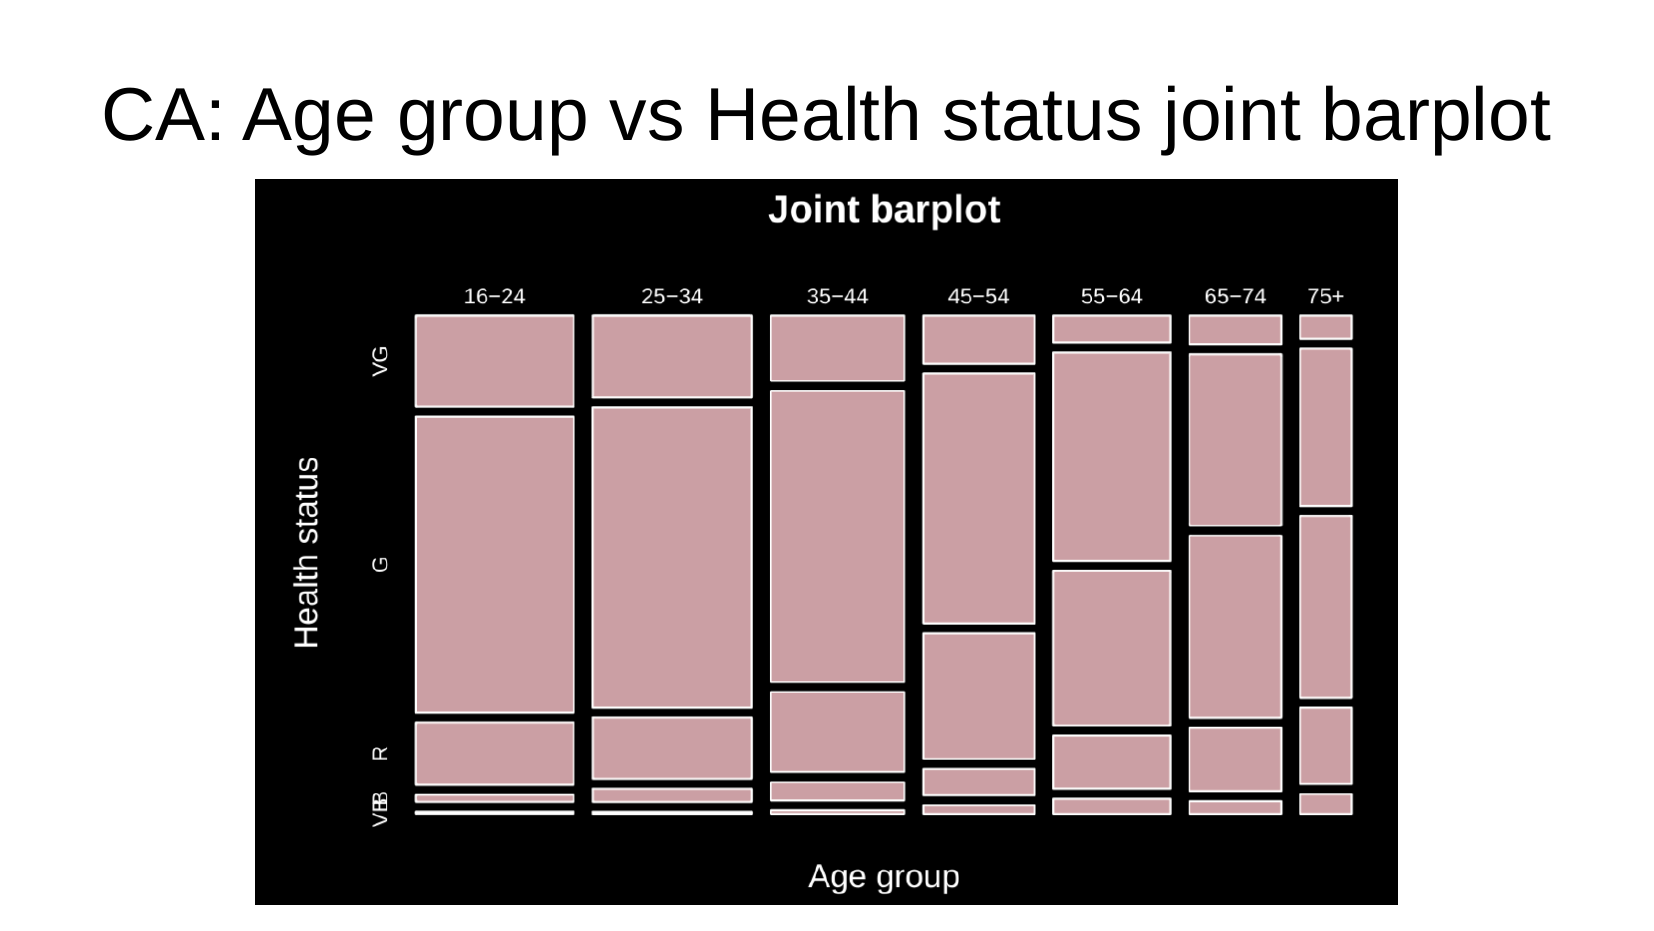

# CA: Age group vs Health status joint barplot